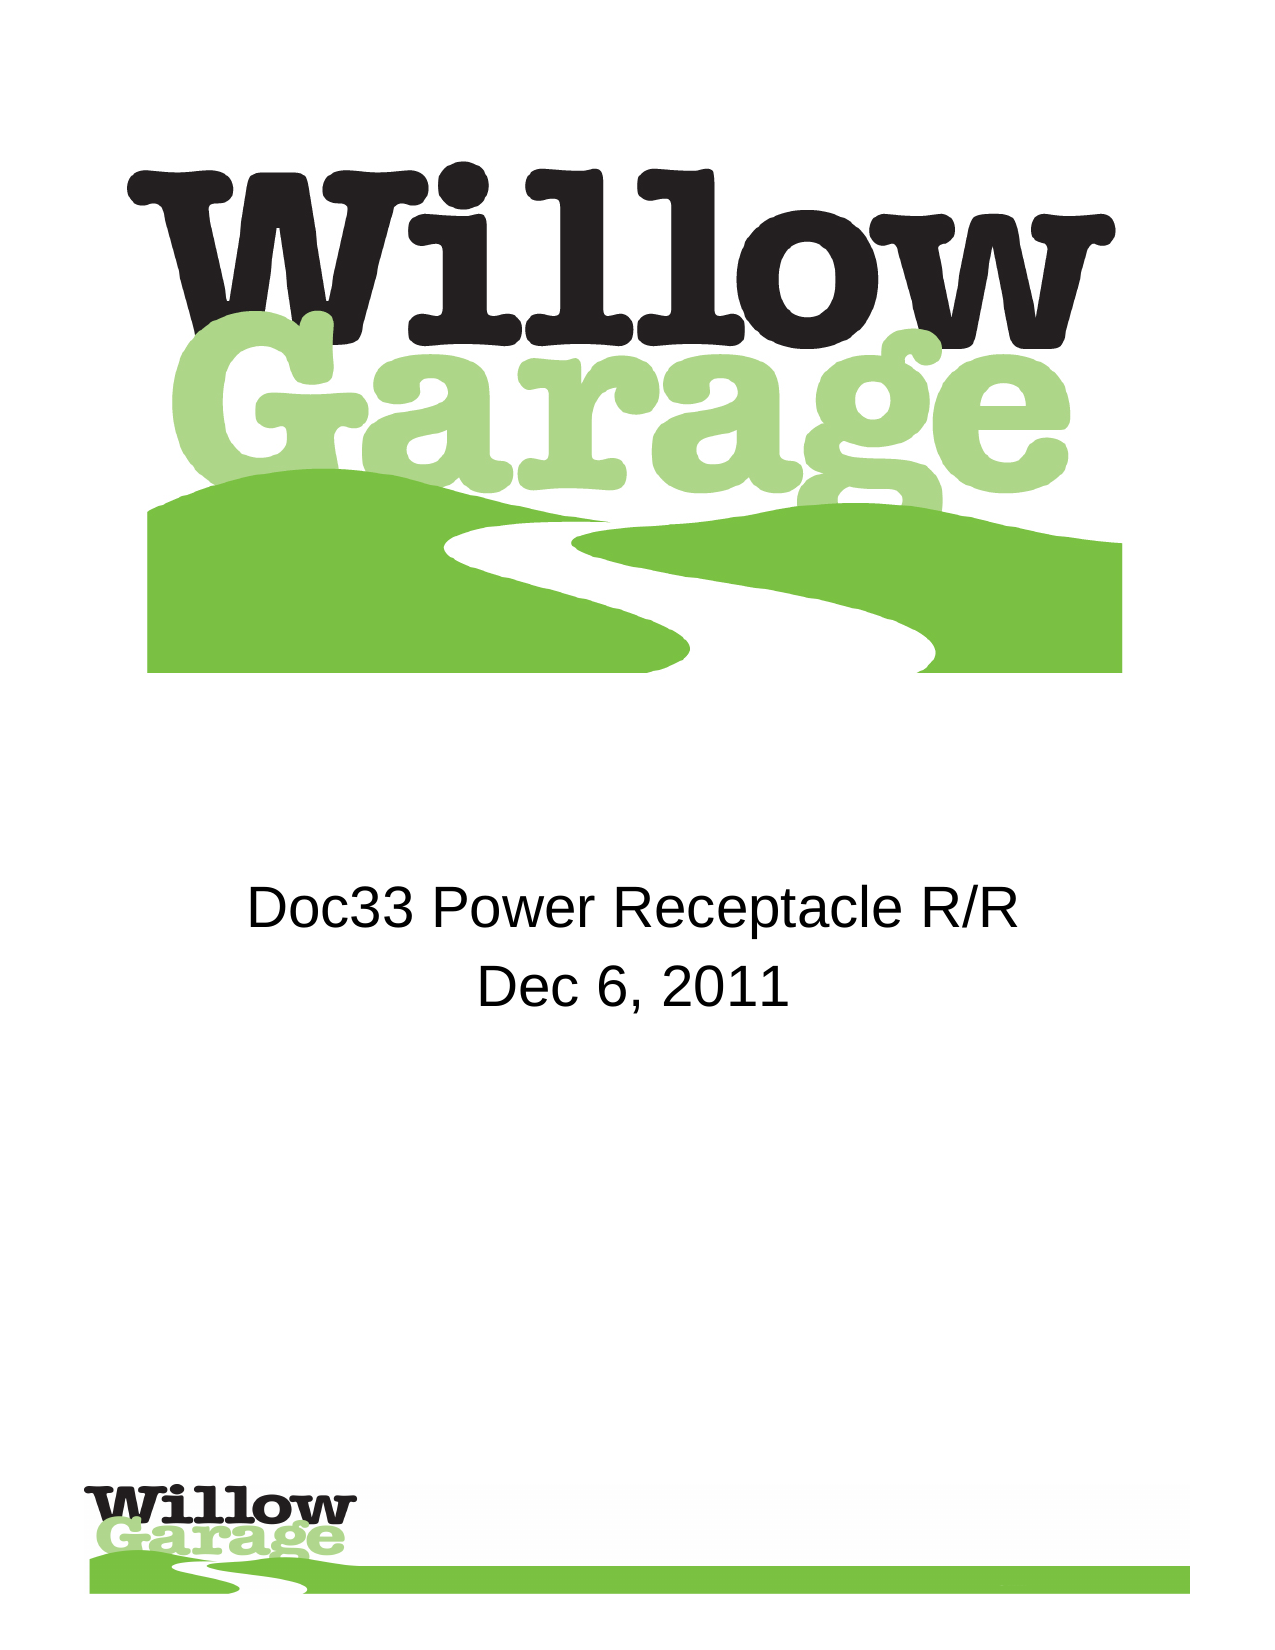

# Doc33 Power Receptacle R/R
Dec 6, 2011